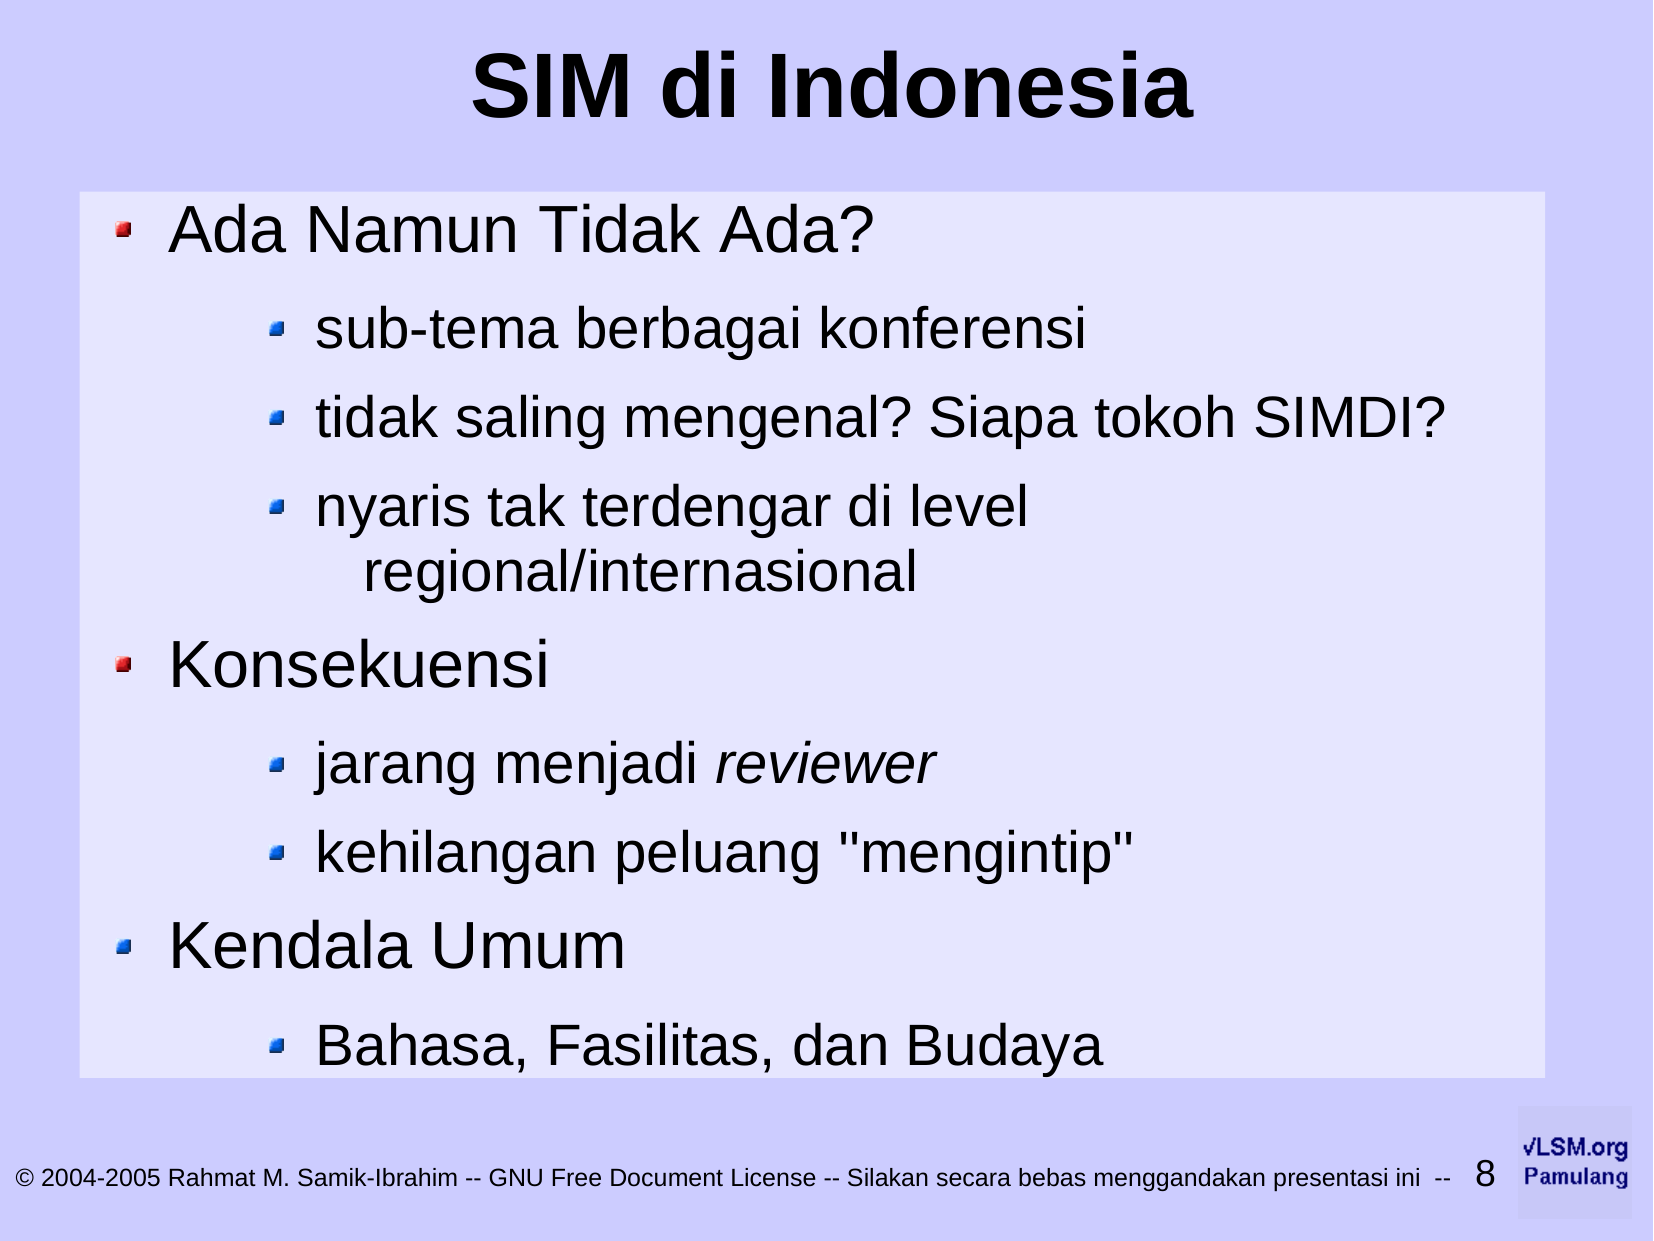

# SIM di Indonesia
Ada Namun Tidak Ada?
sub-tema berbagai konferensi
tidak saling mengenal? Siapa tokoh SIMDI?
nyaris tak terdengar di level regional/internasional
Konsekuensi
jarang menjadi reviewer
kehilangan peluang ''mengintip''
Kendala Umum
Bahasa, Fasilitas, dan Budaya